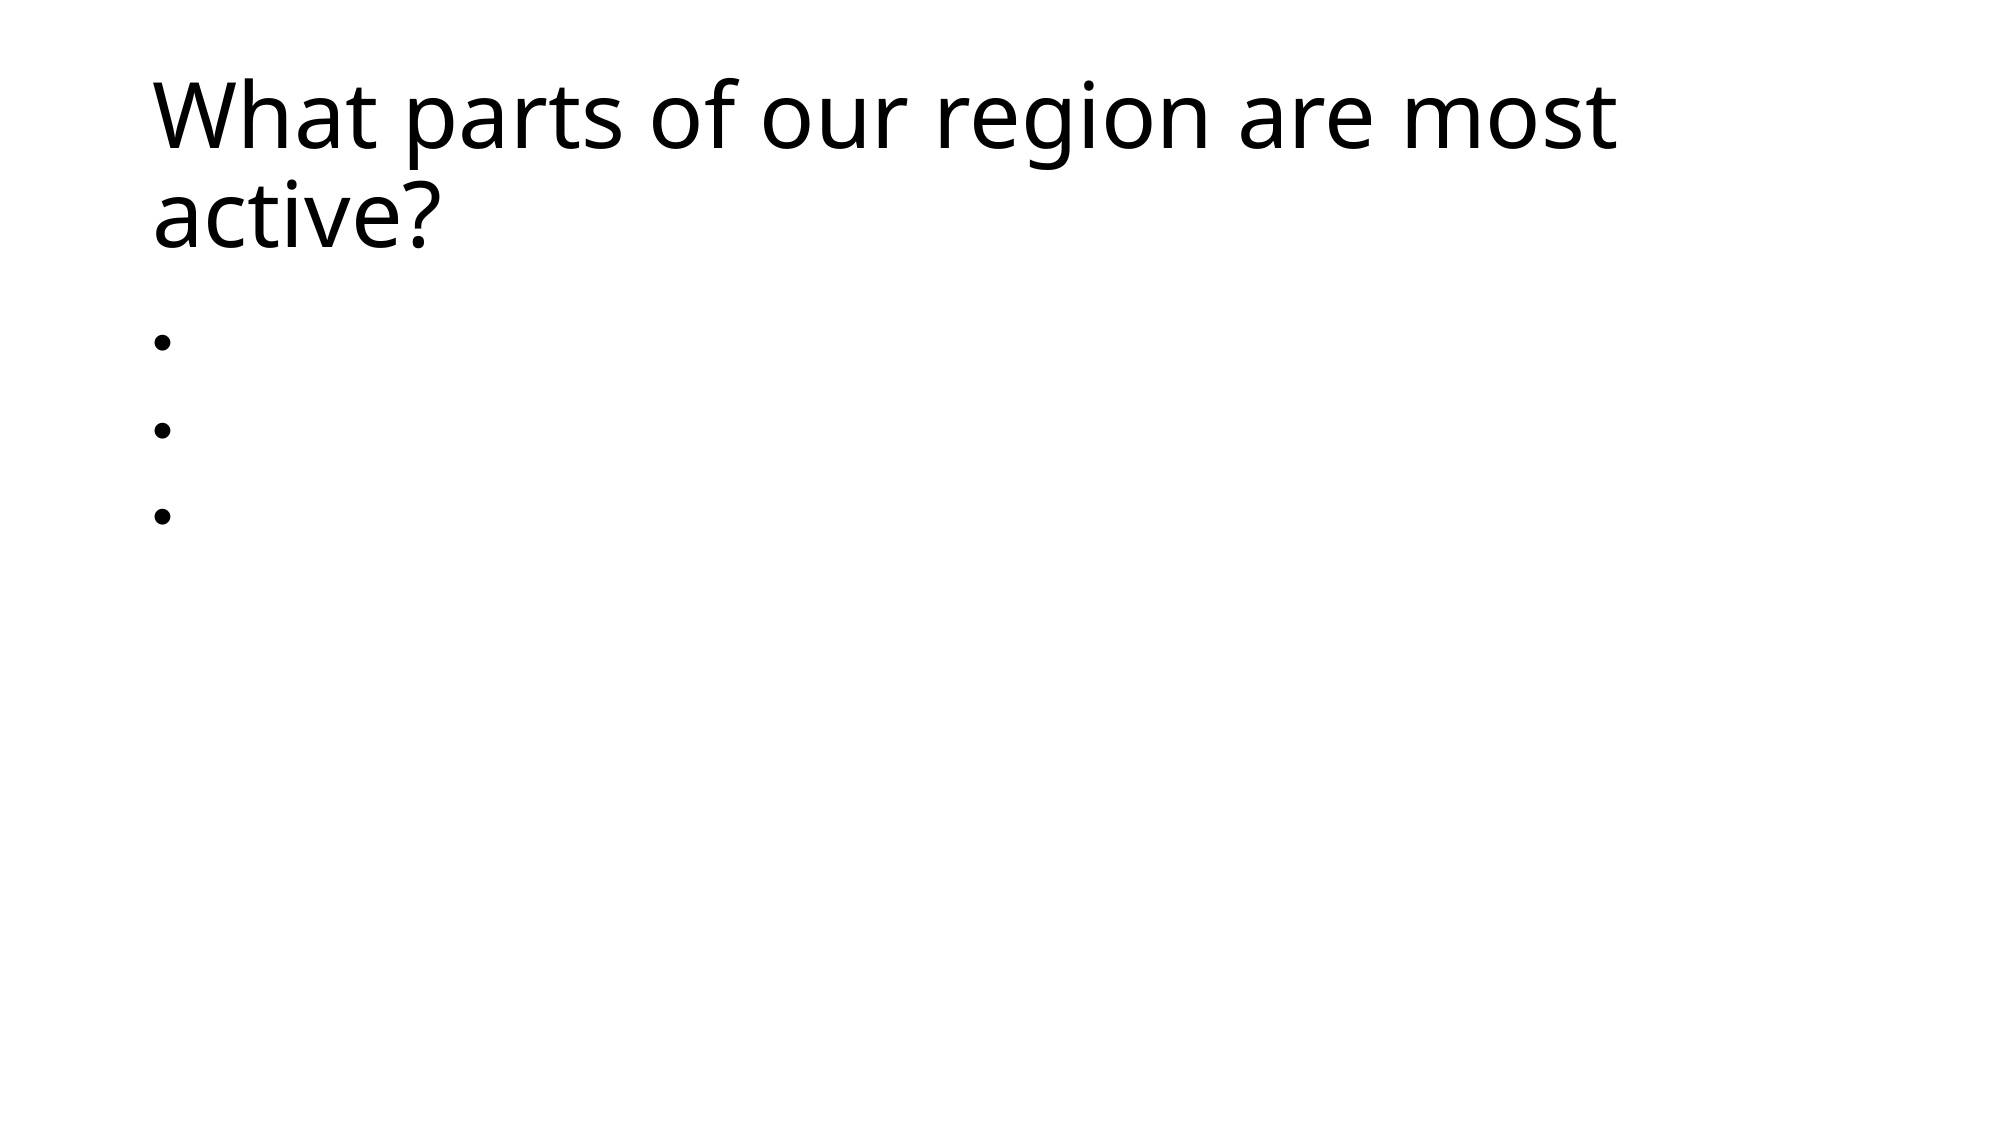

# What parts of our region are most active?